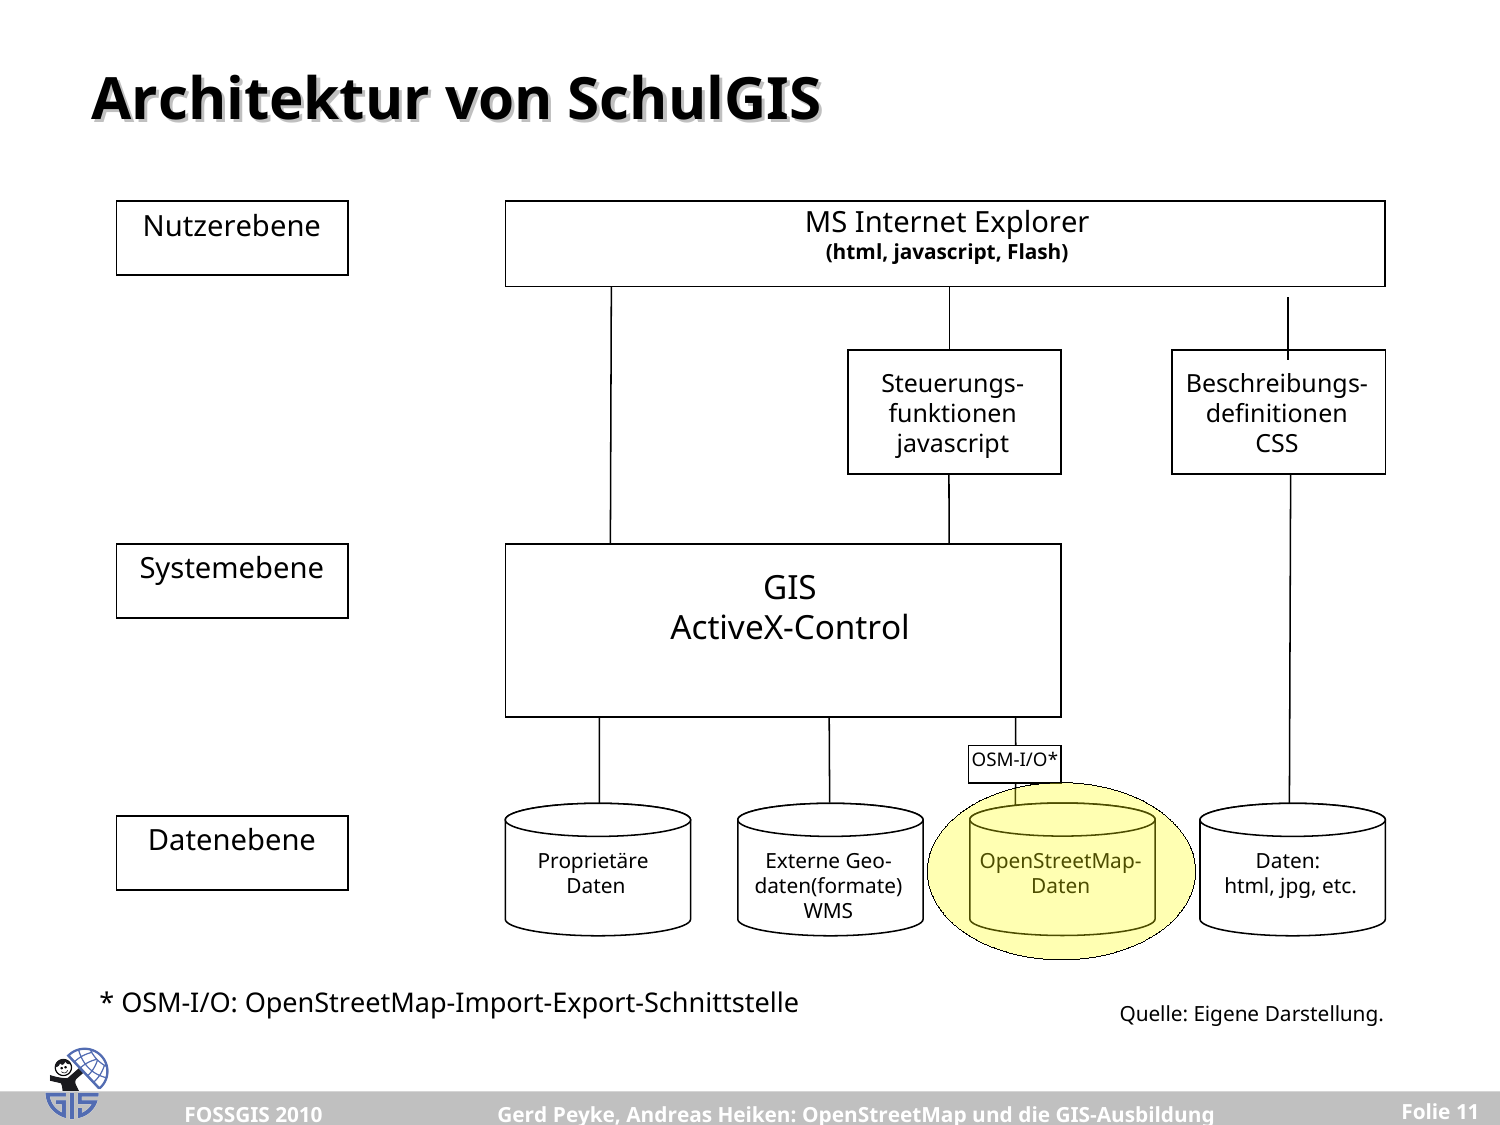

# Architektur von SchulGIS
Nutzerebene
MS Internet Explorer
(html, javascript, Flash)
Steuerungs-
funktionen
javascript
Beschreibungs-definitionen
CSS
Systemebene
GIS
ActiveX-Control
OSM-I/O*
OpenStreetMap-
Daten
Proprietäre
Daten
Externe Geo-
daten(formate)
WMS
Daten:
html, jpg, etc.
Datenebene
* OSM-I/O: OpenStreetMap-Import-Export-Schnittstelle
Quelle: Eigene Darstellung.
11
17. Februar 2010
Mündliche Promotionsprüfung - Heiken